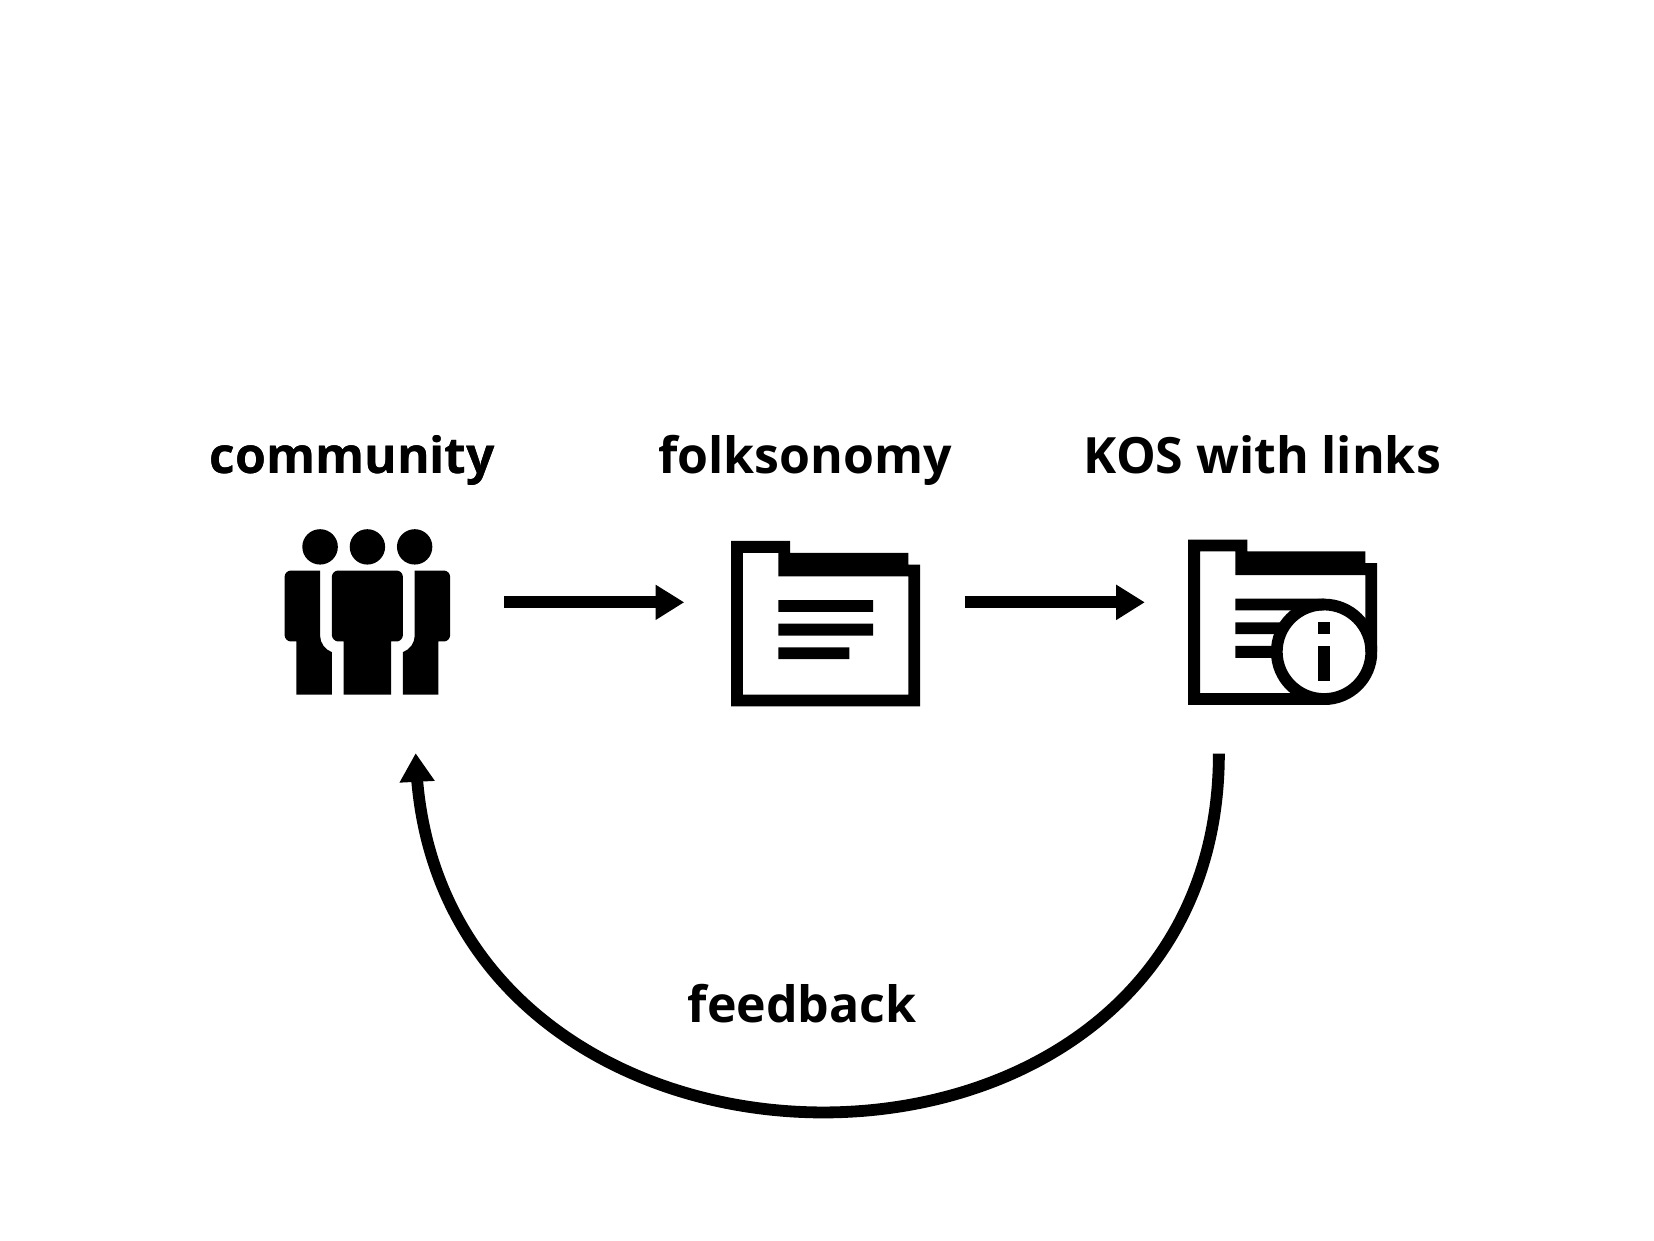

community
community
folksonomy
KOS with links
feedback